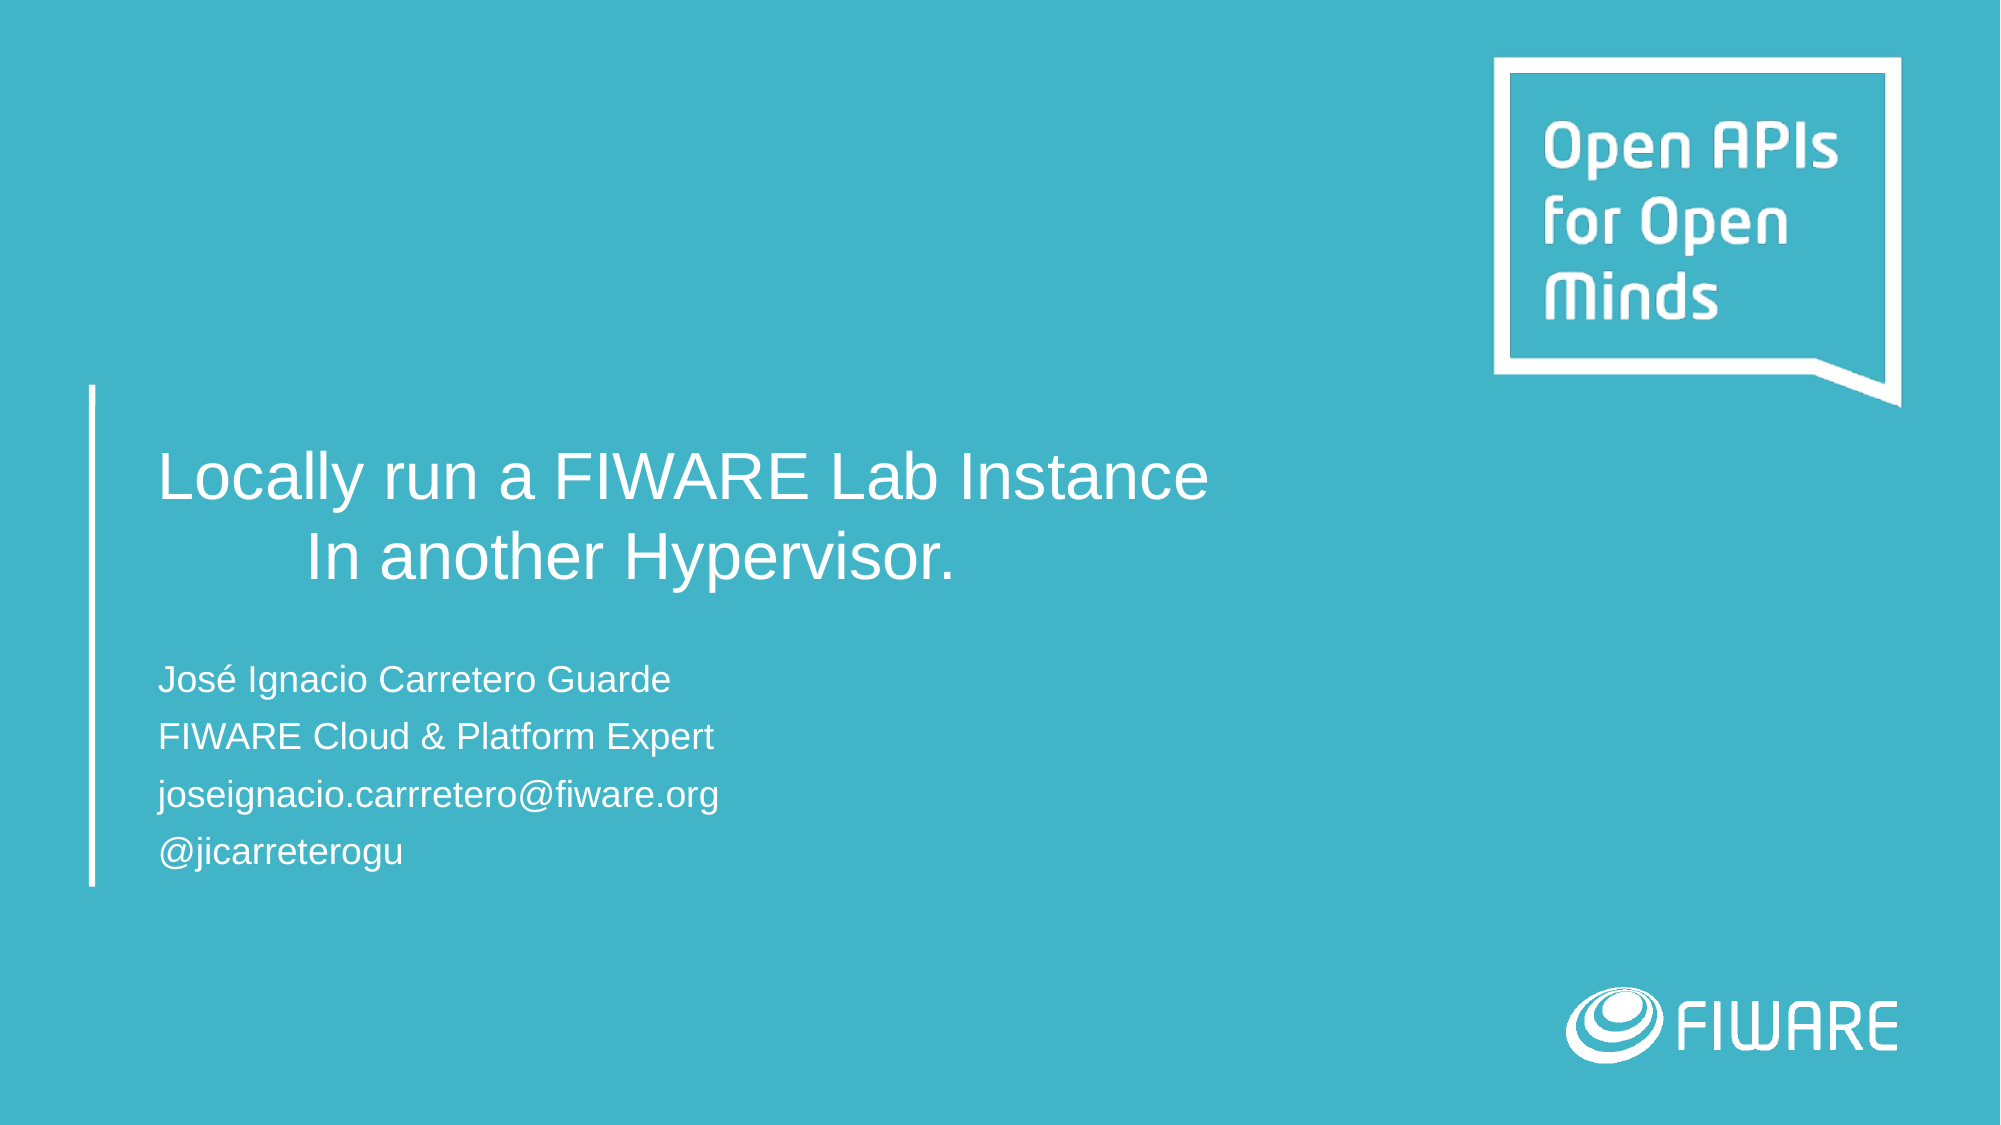

# Locally run a FIWARE Lab Instance In another Hypervisor.
José Ignacio Carretero Guarde
FIWARE Cloud & Platform Expert
joseignacio.carrretero@fiware.org
@jicarreterogu